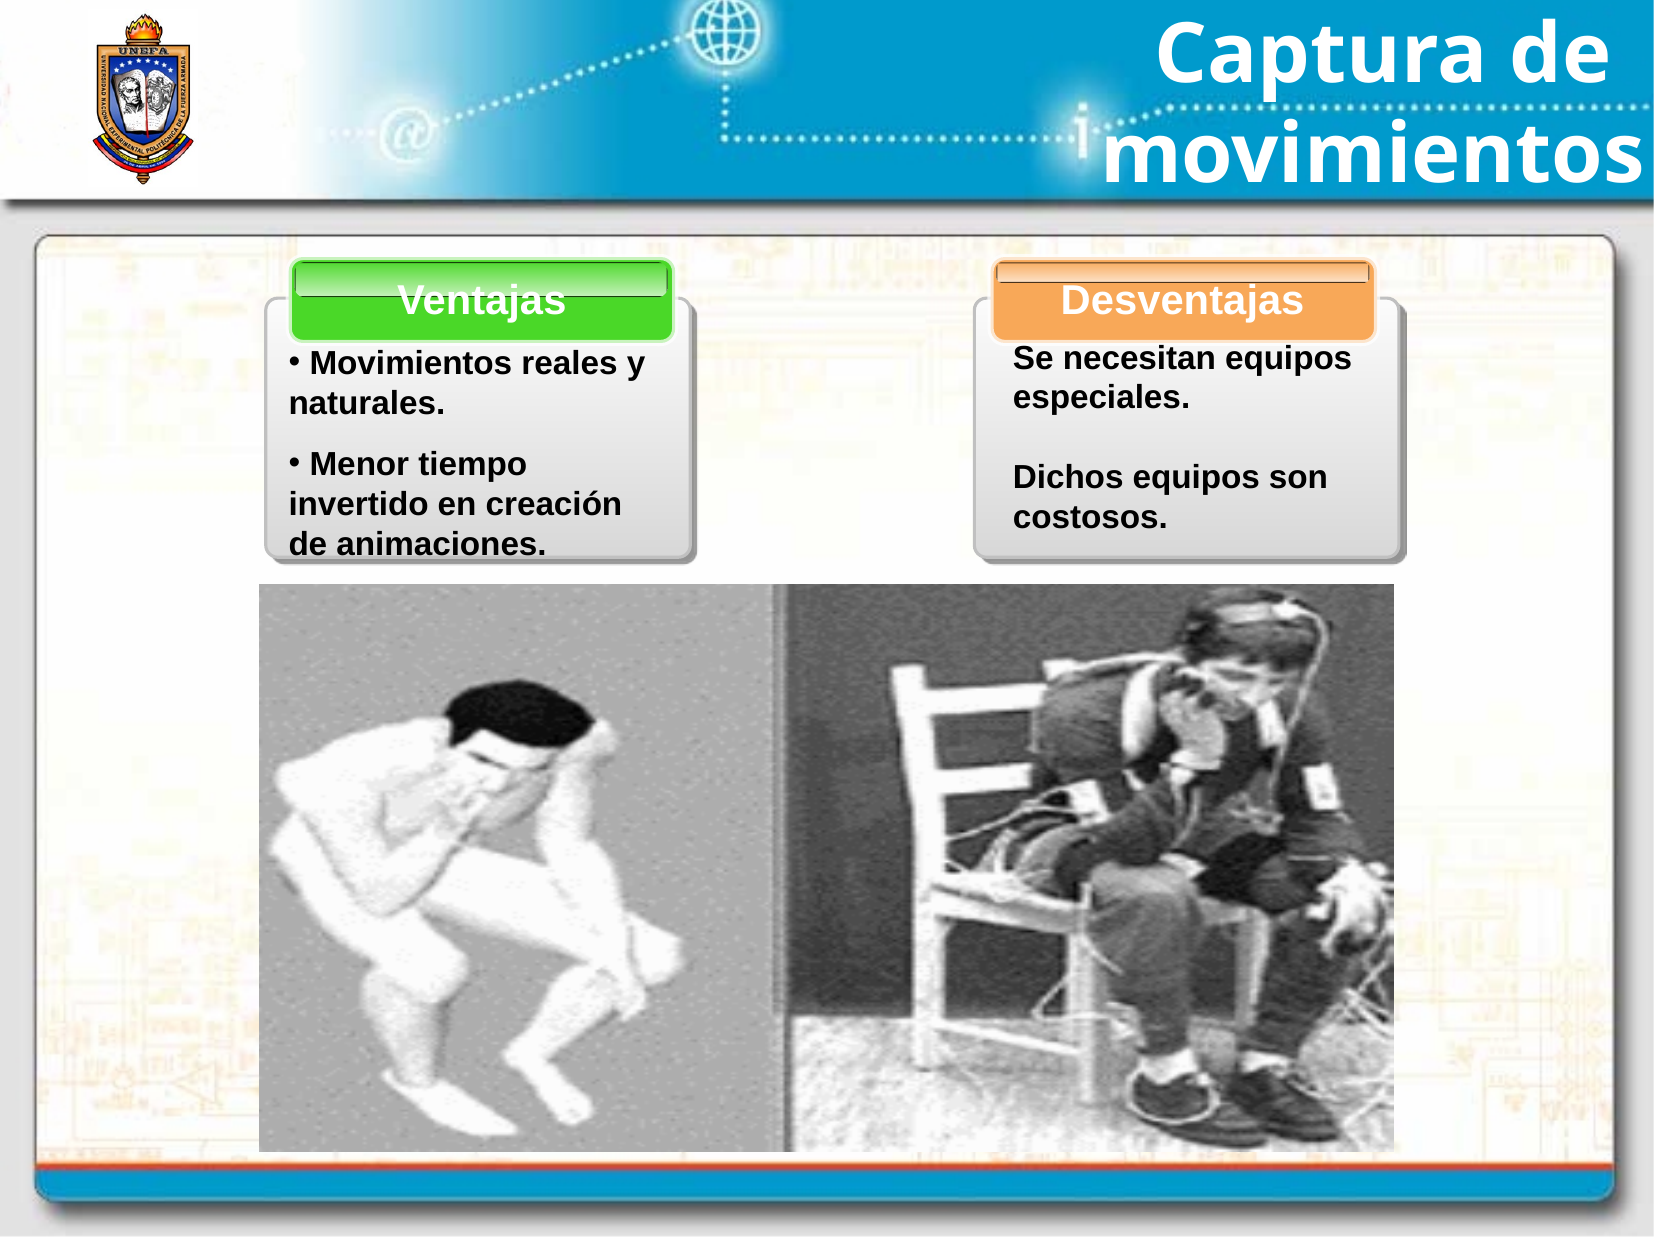

# Captura de movimientos
Ventajas
Desventajas
Se necesitan equipos especiales.
Dichos equipos son costosos.
 Movimientos reales y naturales.
 Menor tiempo invertido en creación de animaciones.